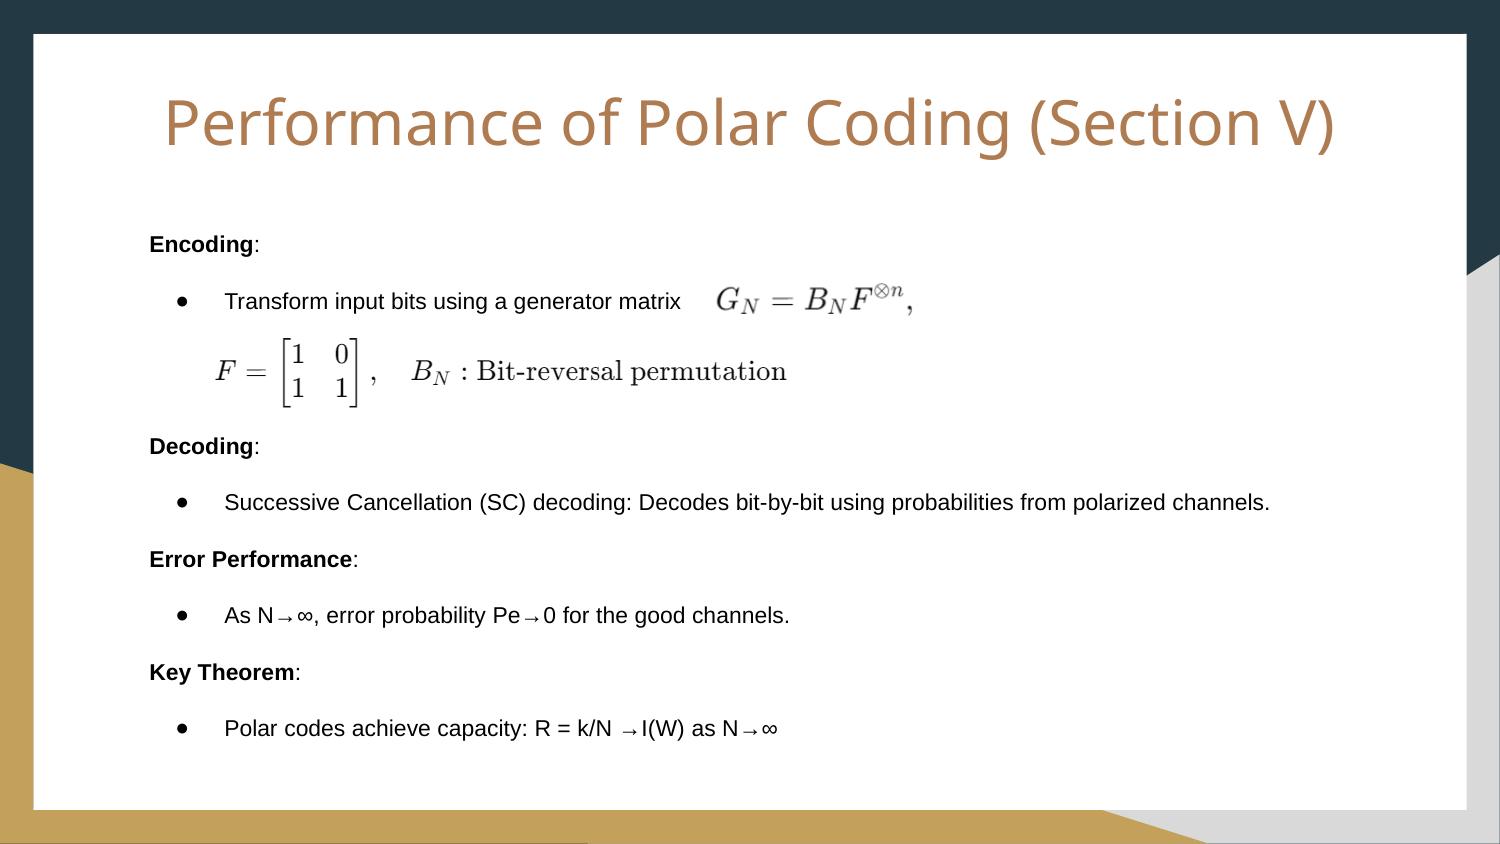

# Performance of Polar Coding (Section V)
Encoding:
Transform input bits using a generator matrix
Decoding:
Successive Cancellation (SC) decoding: Decodes bit-by-bit using probabilities from polarized channels.
Error Performance:
As N→∞, error probability Pe→0 for the good channels.
Key Theorem:
Polar codes achieve capacity: R = k/N →I(W) as N→∞